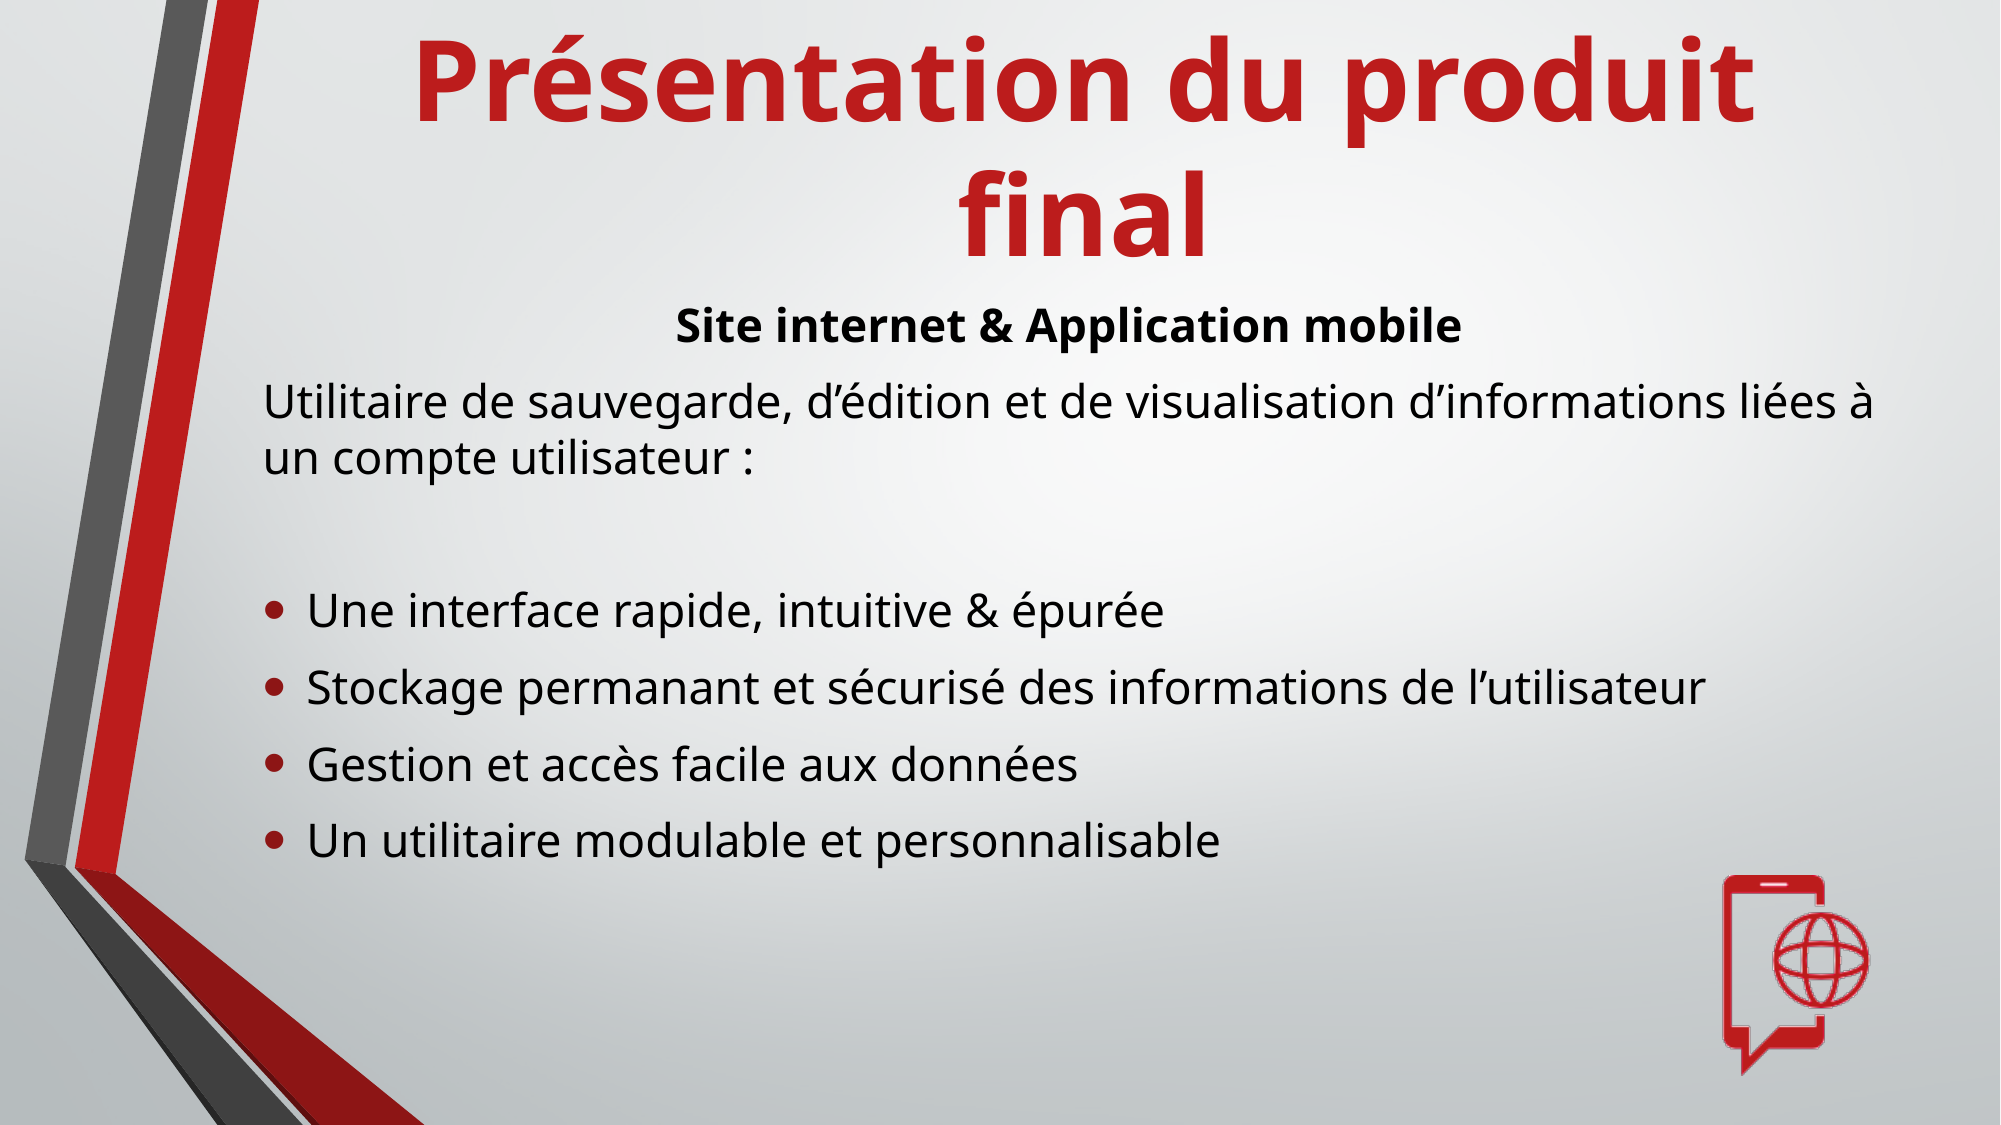

# Présentation du produit final
Site internet & Application mobile
Utilitaire de sauvegarde, d’édition et de visualisation d’informations liées à un compte utilisateur :
Une interface rapide, intuitive & épurée
Stockage permanant et sécurisé des informations de l’utilisateur
Gestion et accès facile aux données
Un utilitaire modulable et personnalisable